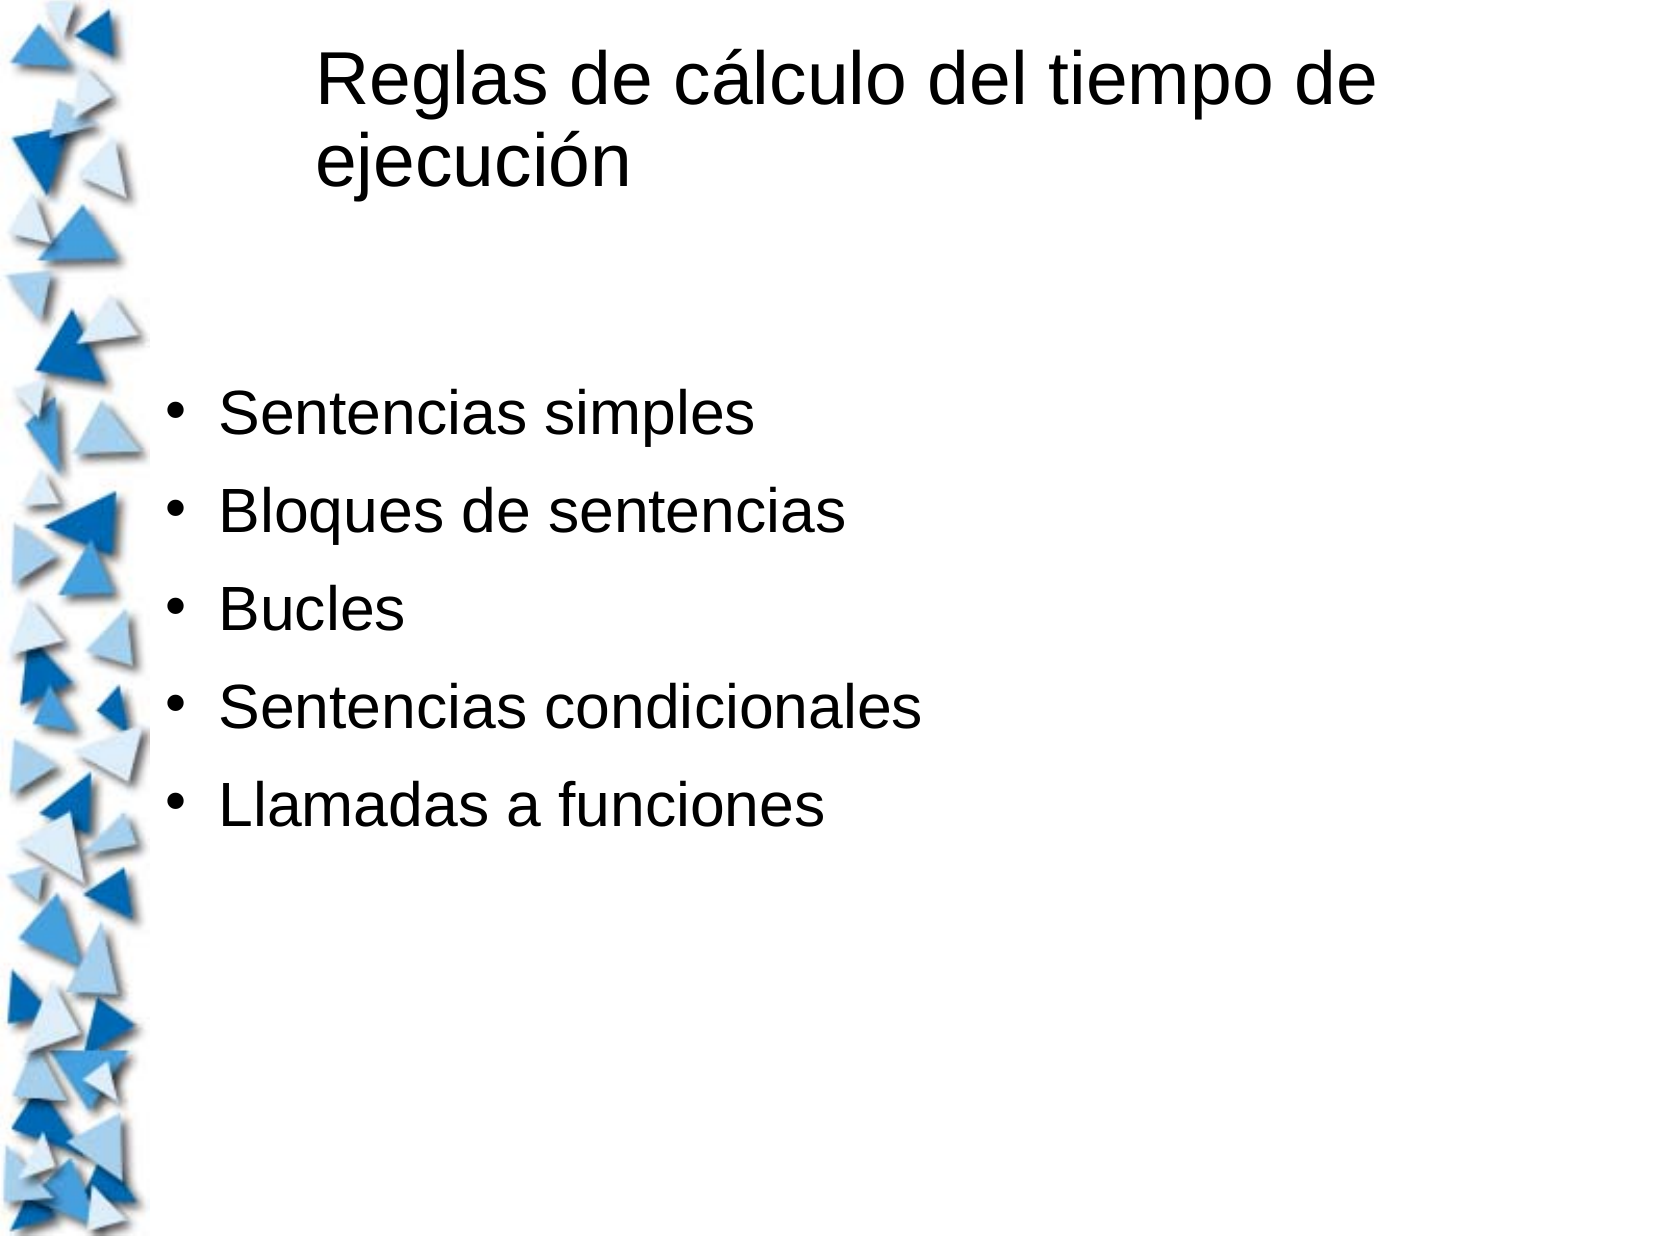

# Reglas de cálculo del tiempo de ejecución
Sentencias simples
Bloques de sentencias
Bucles
Sentencias condicionales
Llamadas a funciones